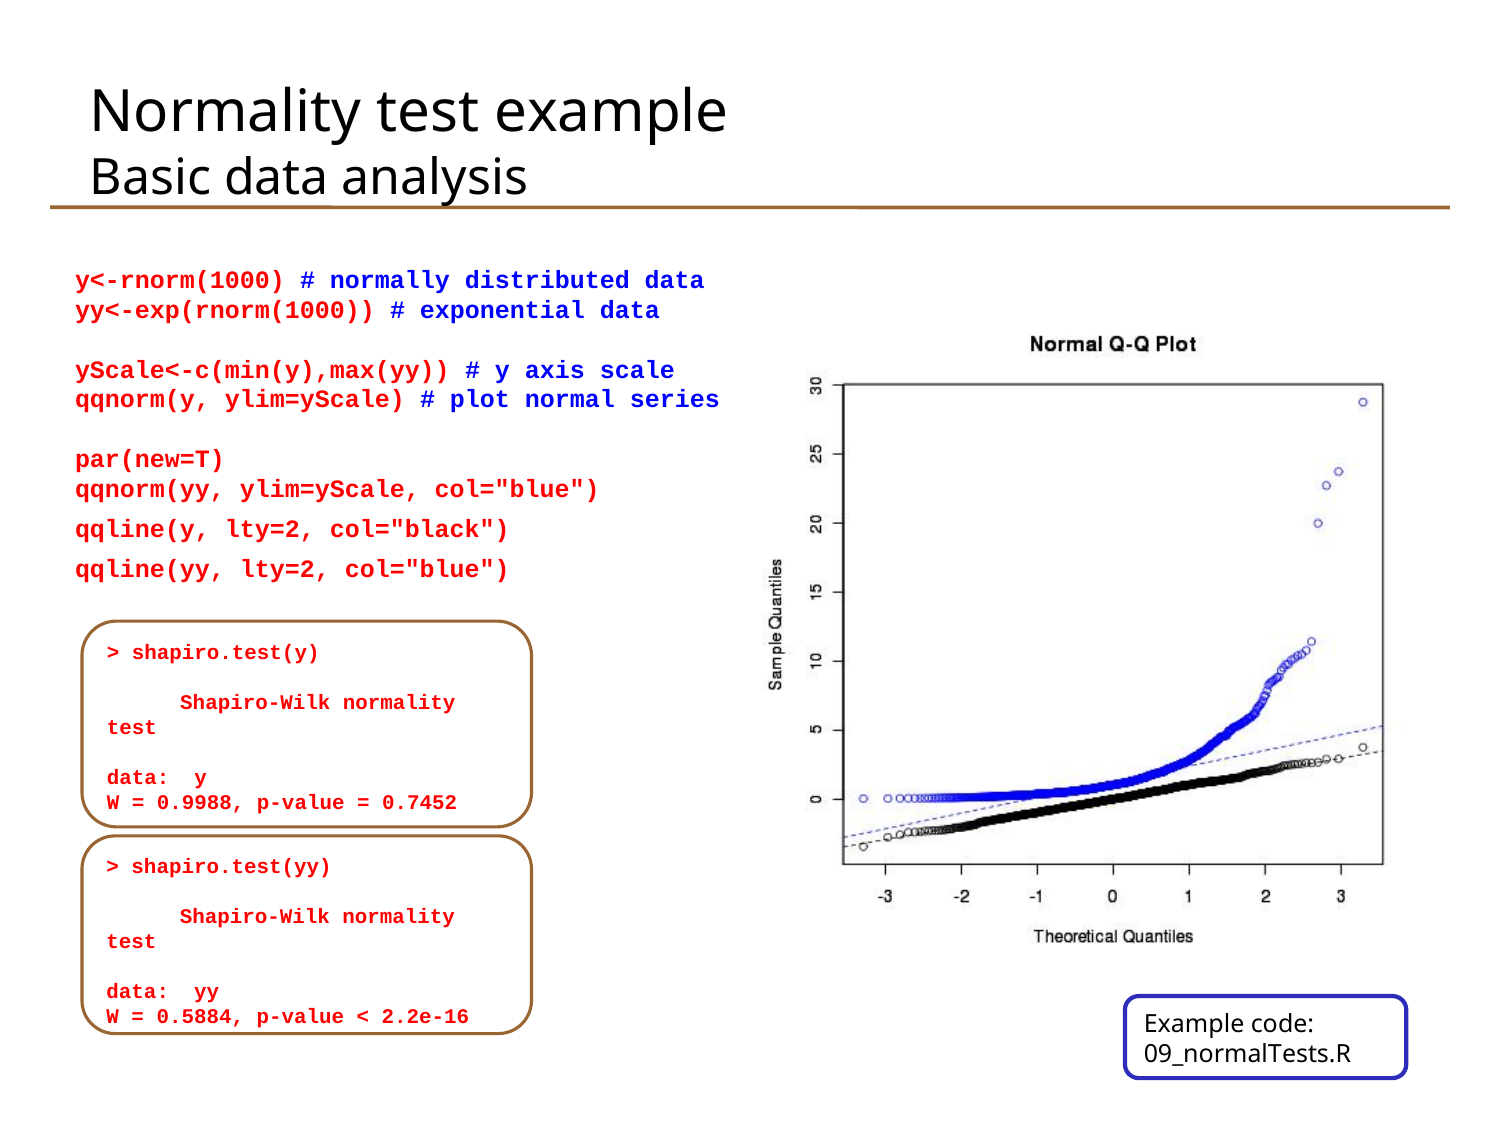

Normality test example
Basic data analysis
y<-rnorm(1000) # normally distributed data
yy<-exp(rnorm(1000)) # exponential data
yScale<-c(min(y),max(yy)) # y axis scale
qqnorm(y, ylim=yScale) # plot normal series
par(new=T)‏
qqnorm(yy, ylim=yScale, col="blue")‏
qqline(y, lty=2, col="black")‏
qqline(yy, lty=2, col="blue")‏
> shapiro.test(y)‏
	Shapiro-Wilk normality test
data: y
W = 0.9988, p-value = 0.7452
> shapiro.test(yy)‏
	Shapiro-Wilk normality test
data: yy
W = 0.5884, p-value < 2.2e-16
Example code:
09_normalTests.R